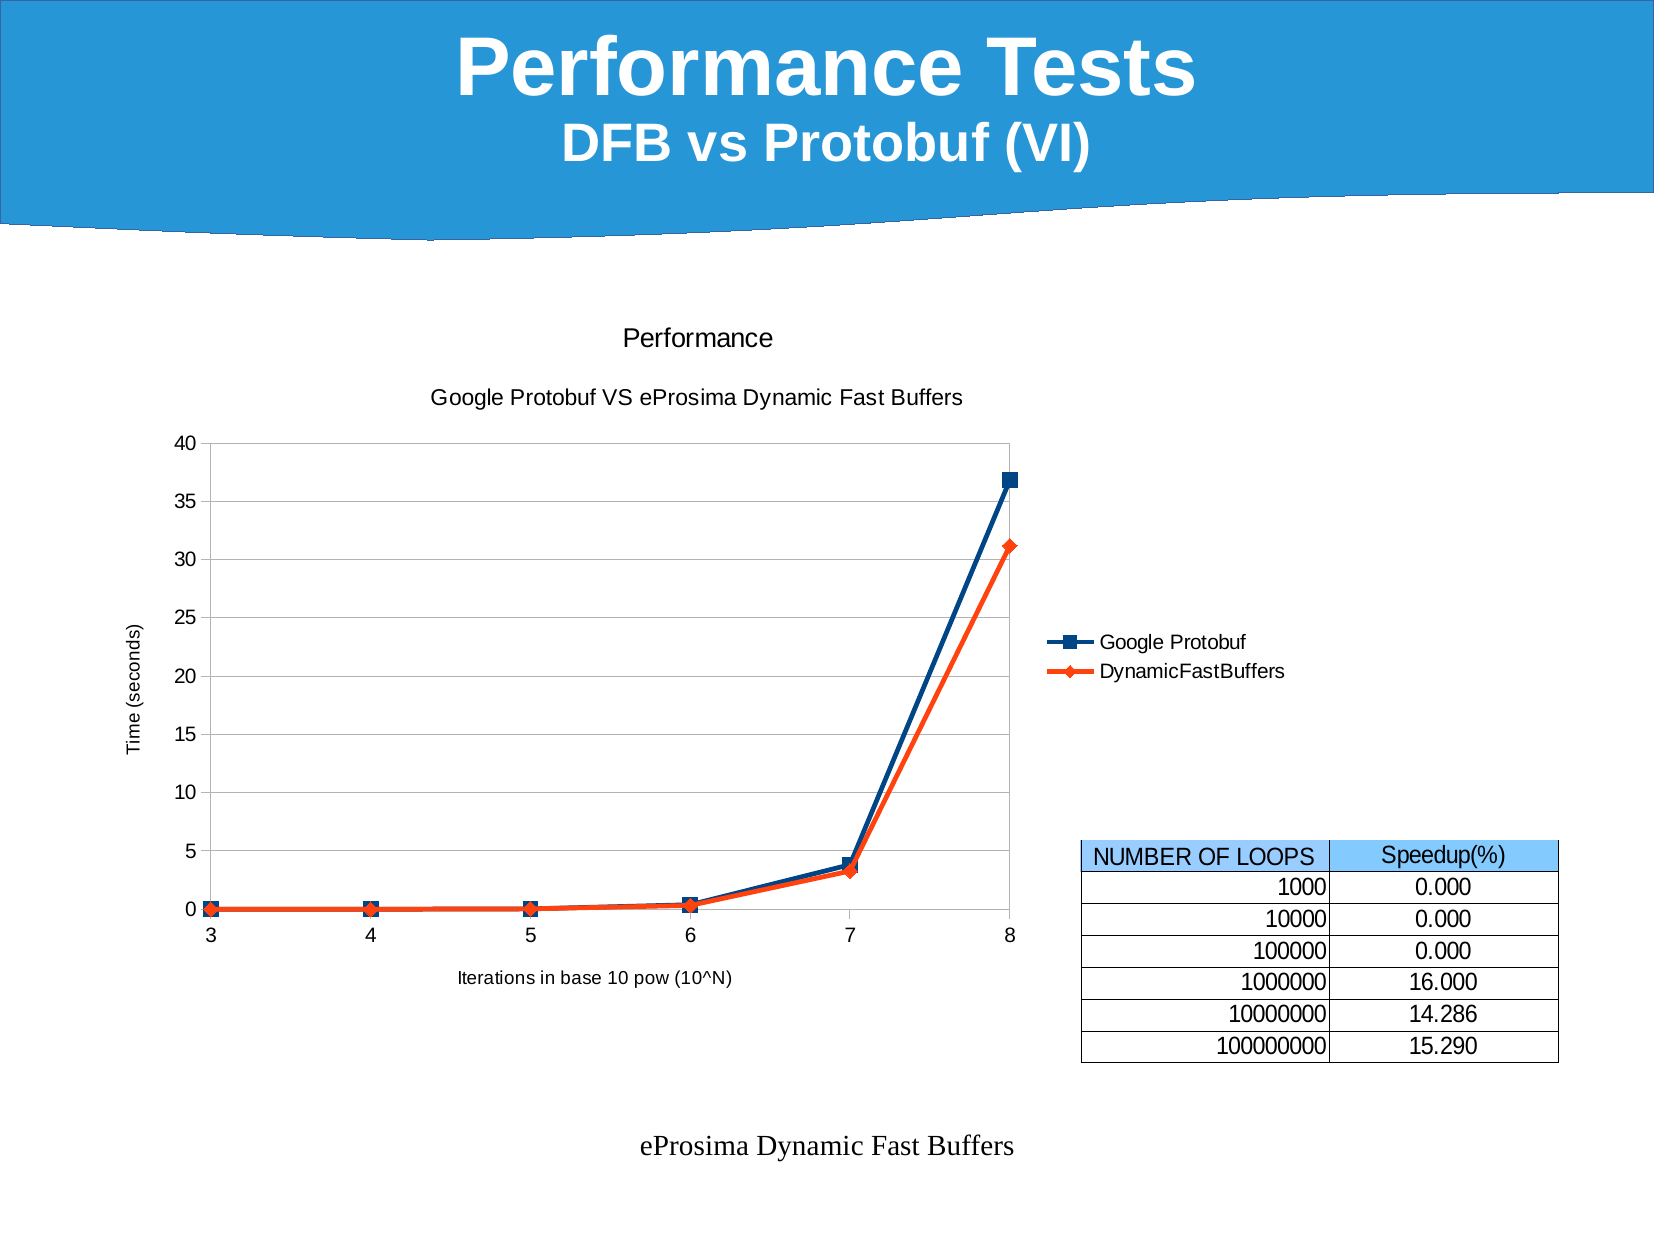

Performance Tests
DFB vs Protobuf (VI)
### Chart: Performance
Google Protobuf VS eProsima Dynamic Fast Buffers
| Category | Google Protobuf | DynamicFastBuffers |
|---|---|---|
| 3 | 0.0 | 0.0 |
| 4 | 0.0 | 0.0 |
| 5 | 0.0312 | 0.0312 |
| 6 | 0.390002 | 0.327602 |
| 7 | 3.822024 | 3.276021 |
| 8 | 36.831836 | 31.2002 |
eProsima Dynamic Fast Buffers